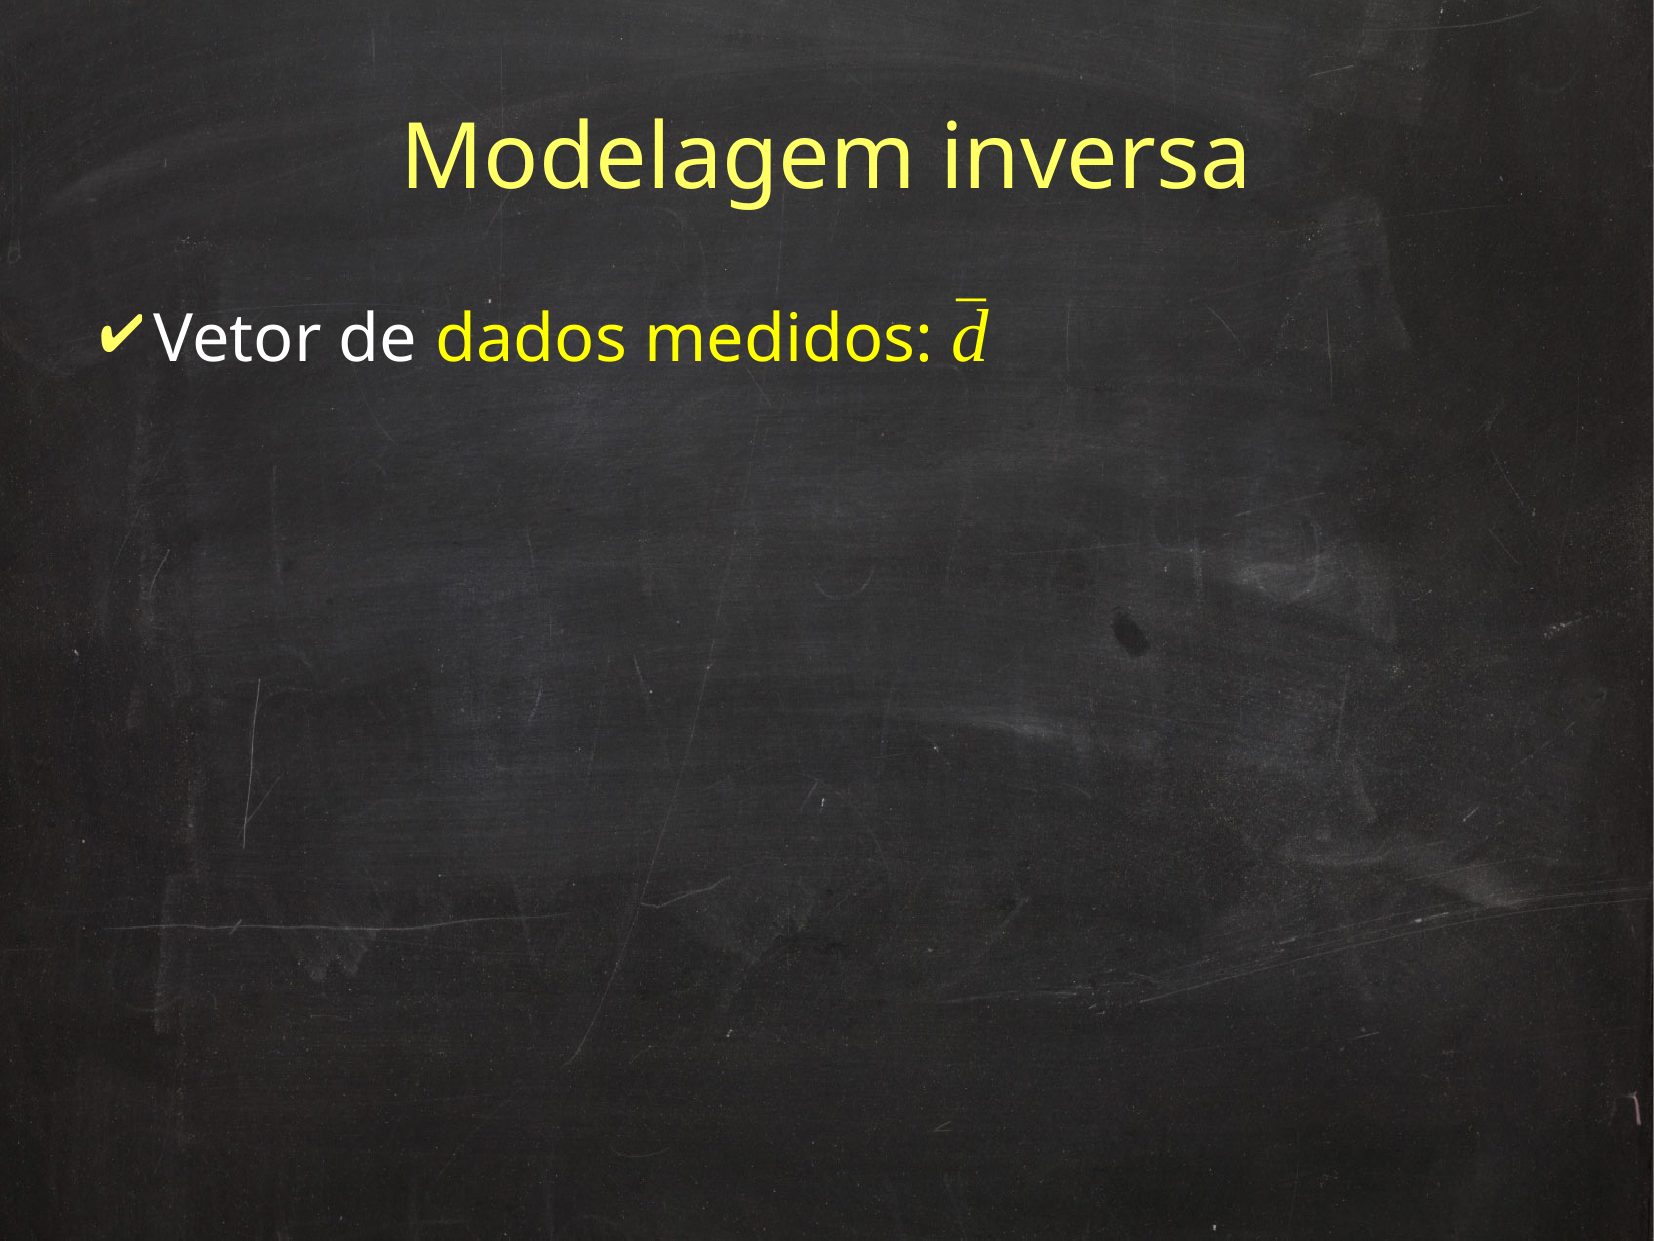

# Modelagem inversa
Vetor de dados medidos: